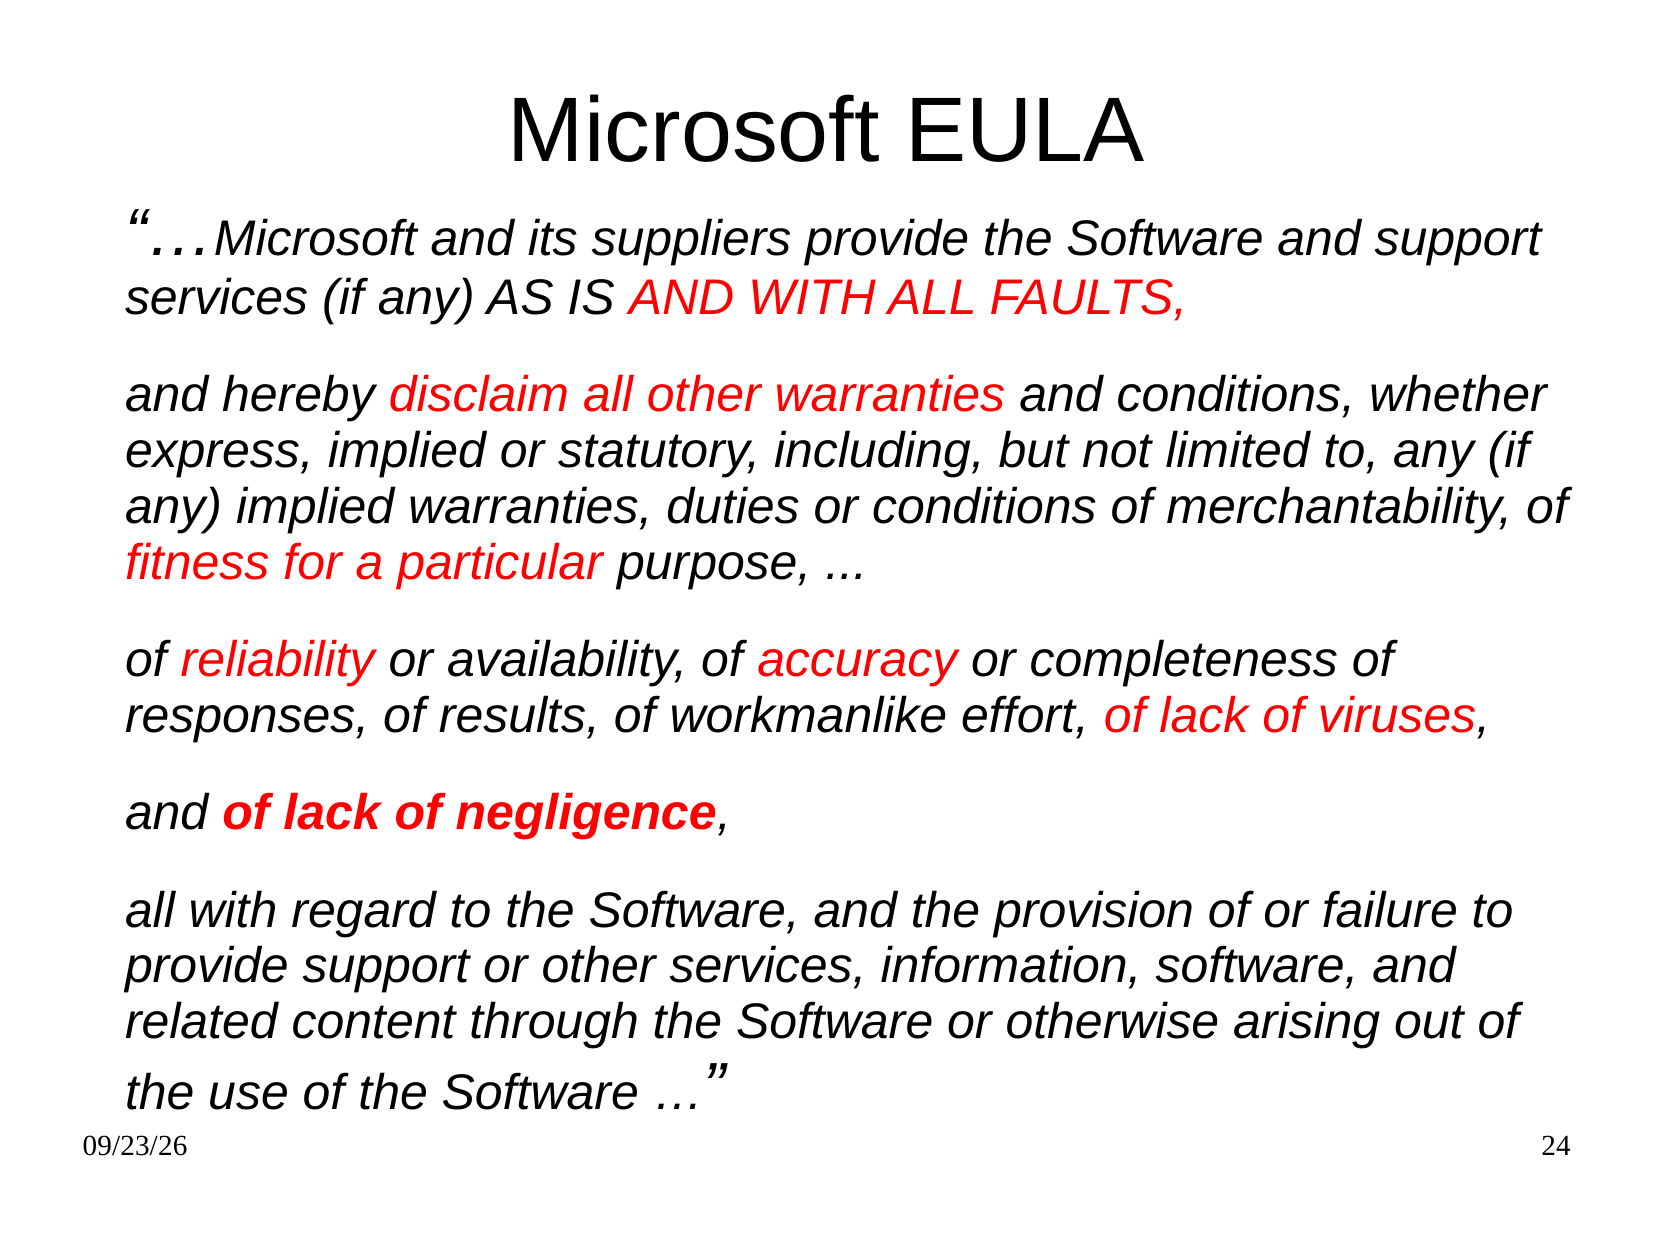

# Microsoft EULA
“…Microsoft and its suppliers provide the Software and support services (if any) AS IS AND WITH ALL FAULTS,
and hereby disclaim all other warranties and conditions, whether express, implied or statutory, including, but not limited to, any (if any) implied warranties, duties or conditions of merchantability, of fitness for a particular purpose, ...
of reliability or availability, of accuracy or completeness of responses, of results, of workmanlike effort, of lack of viruses,
and of lack of negligence,
all with regard to the Software, and the provision of or failure to provide support or other services, information, software, and related content through the Software or otherwise arising out of the use of the Software …”
24